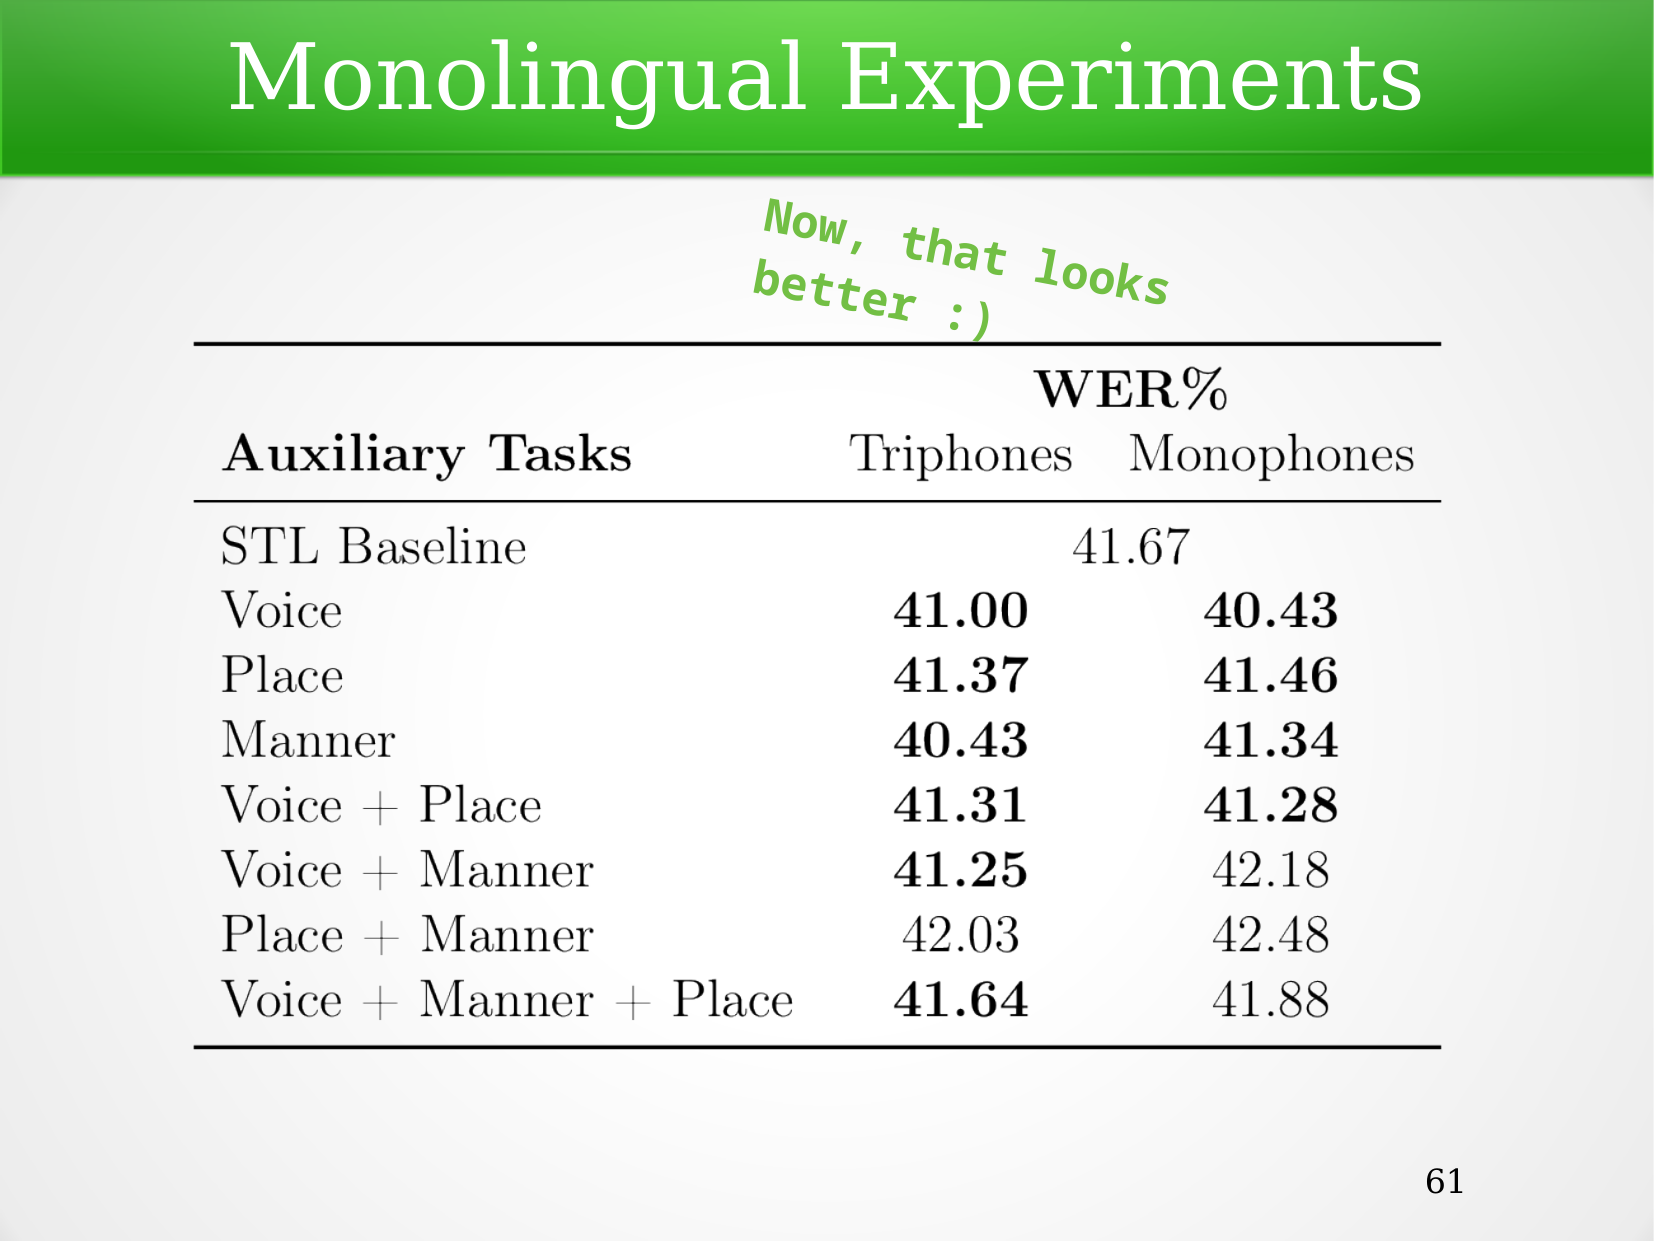

# Monolingual Experiments
Now, that looks better :)